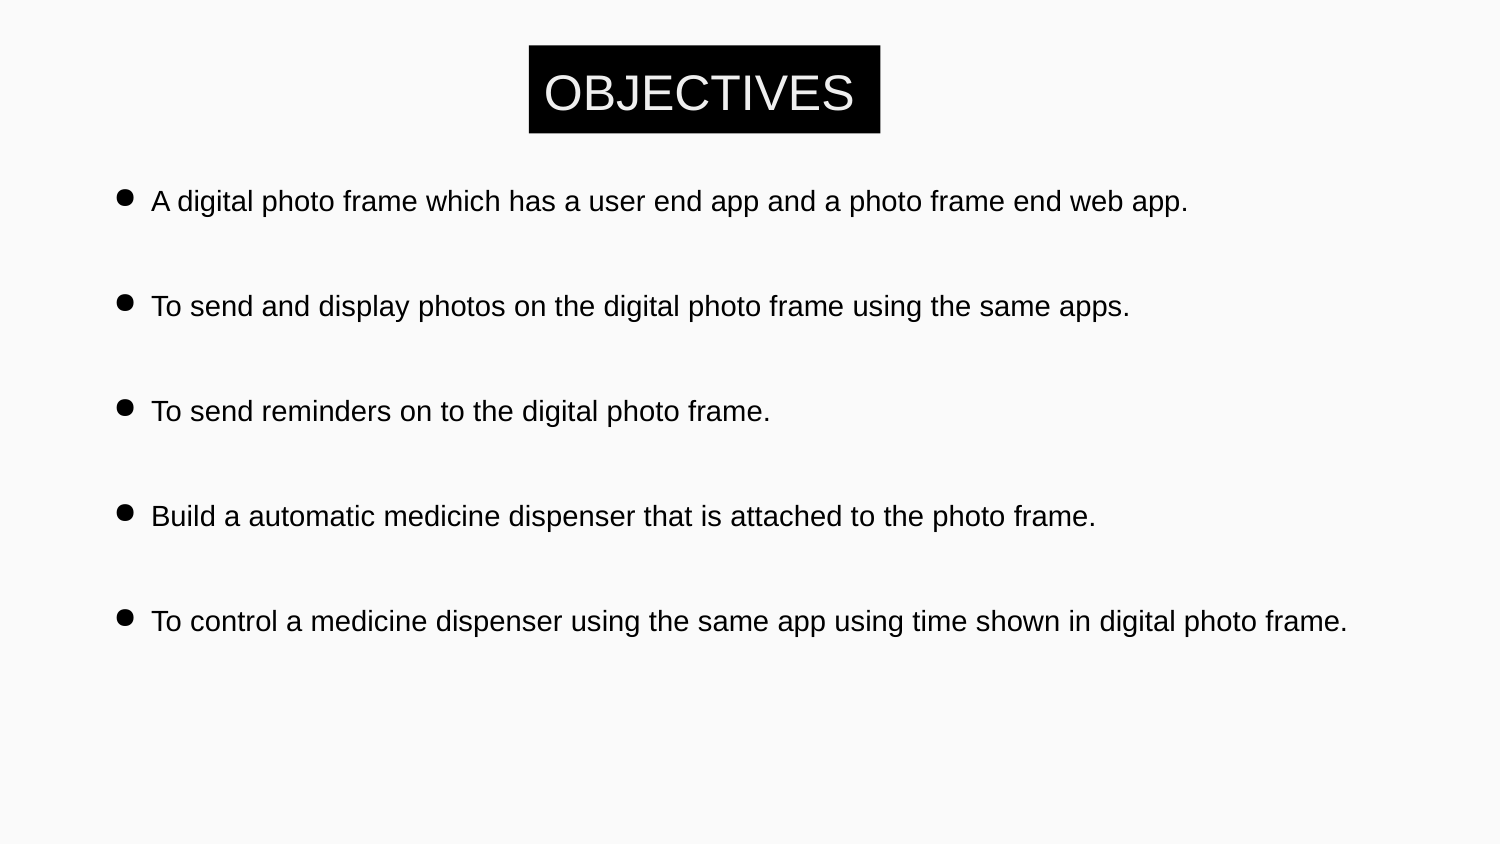

OBJECTIVES
A digital photo frame which has a user end app and a photo frame end web app.
To send and display photos on the digital photo frame using the same apps.
To send reminders on to the digital photo frame.
Build a automatic medicine dispenser that is attached to the photo frame.
To control a medicine dispenser using the same app using time shown in digital photo frame.